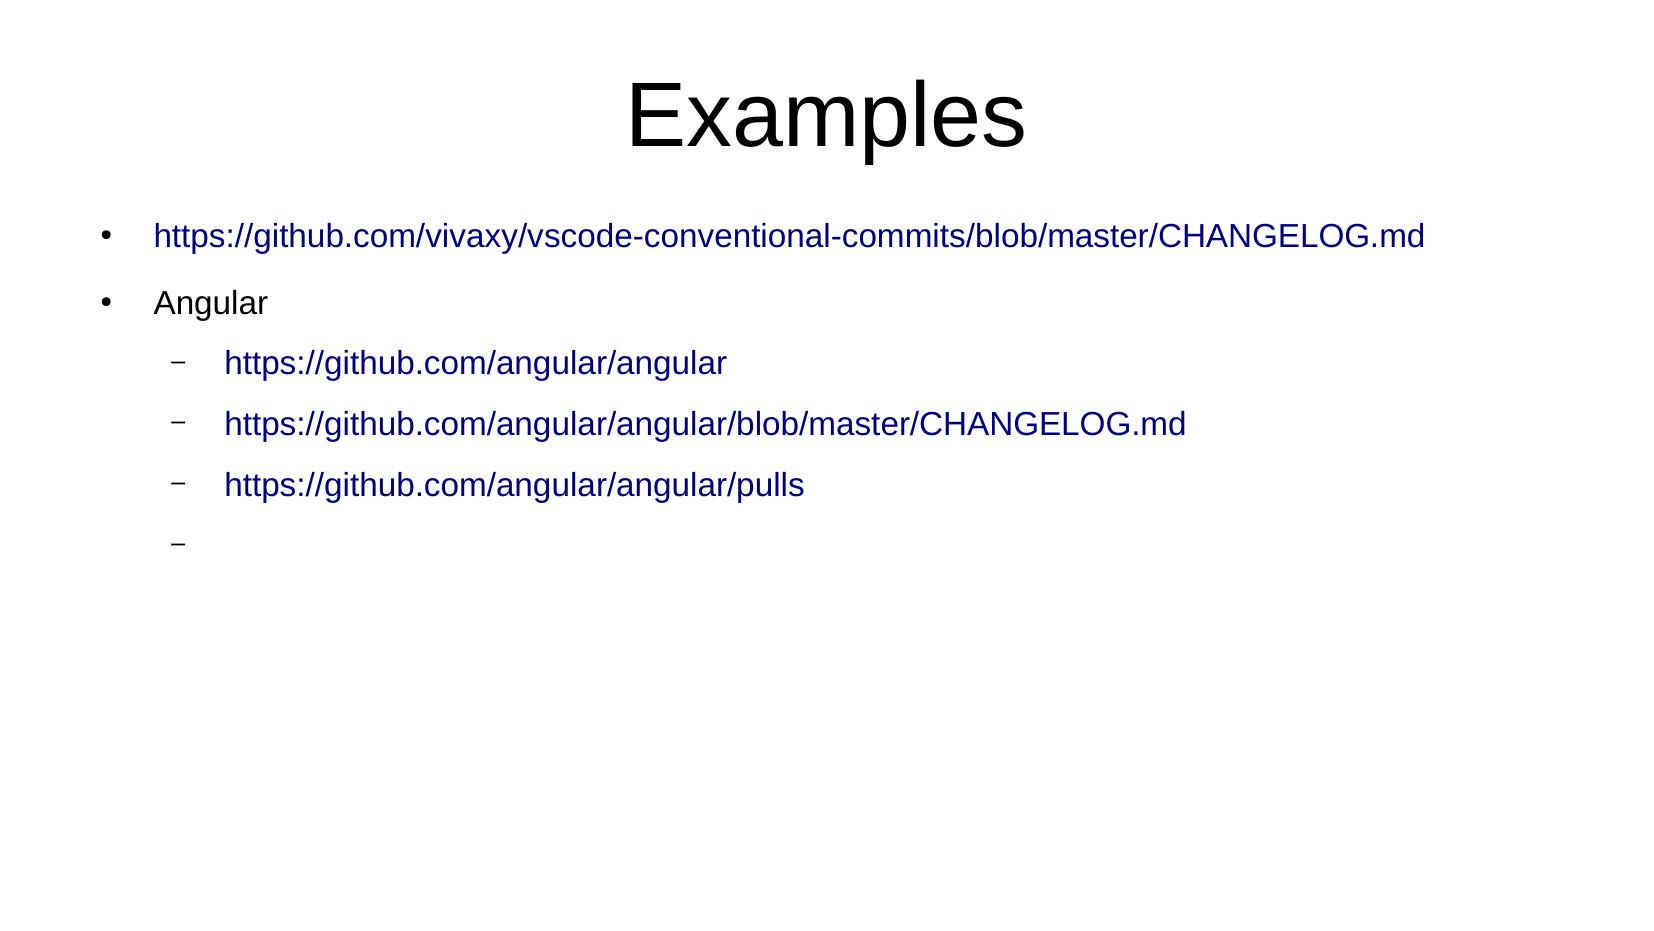

# Examples
https://github.com/vivaxy/vscode-conventional-commits/blob/master/CHANGELOG.md
Angular
https://github.com/angular/angular
https://github.com/angular/angular/blob/master/CHANGELOG.md
https://github.com/angular/angular/pulls